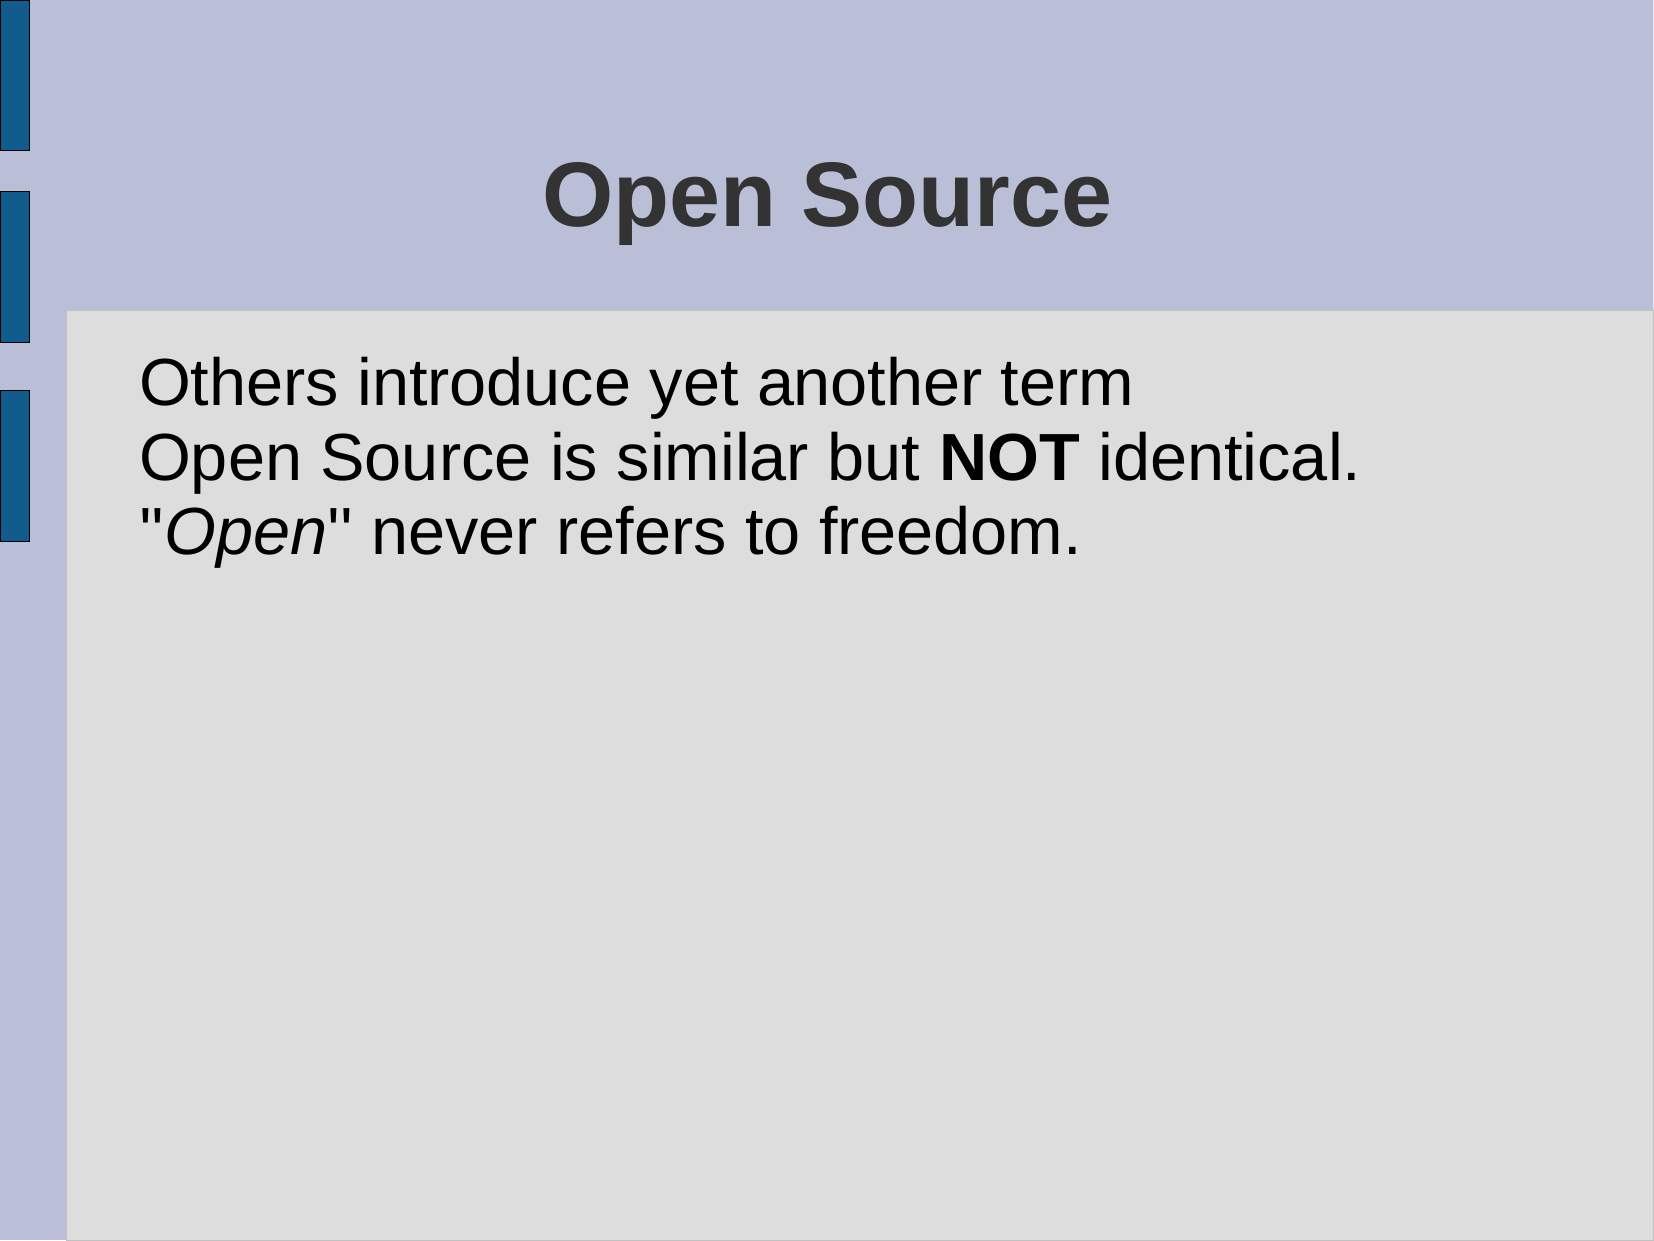

# Open Source
Others introduce yet another term
Open Source is similar but NOT identical.
''Open'' never refers to freedom.